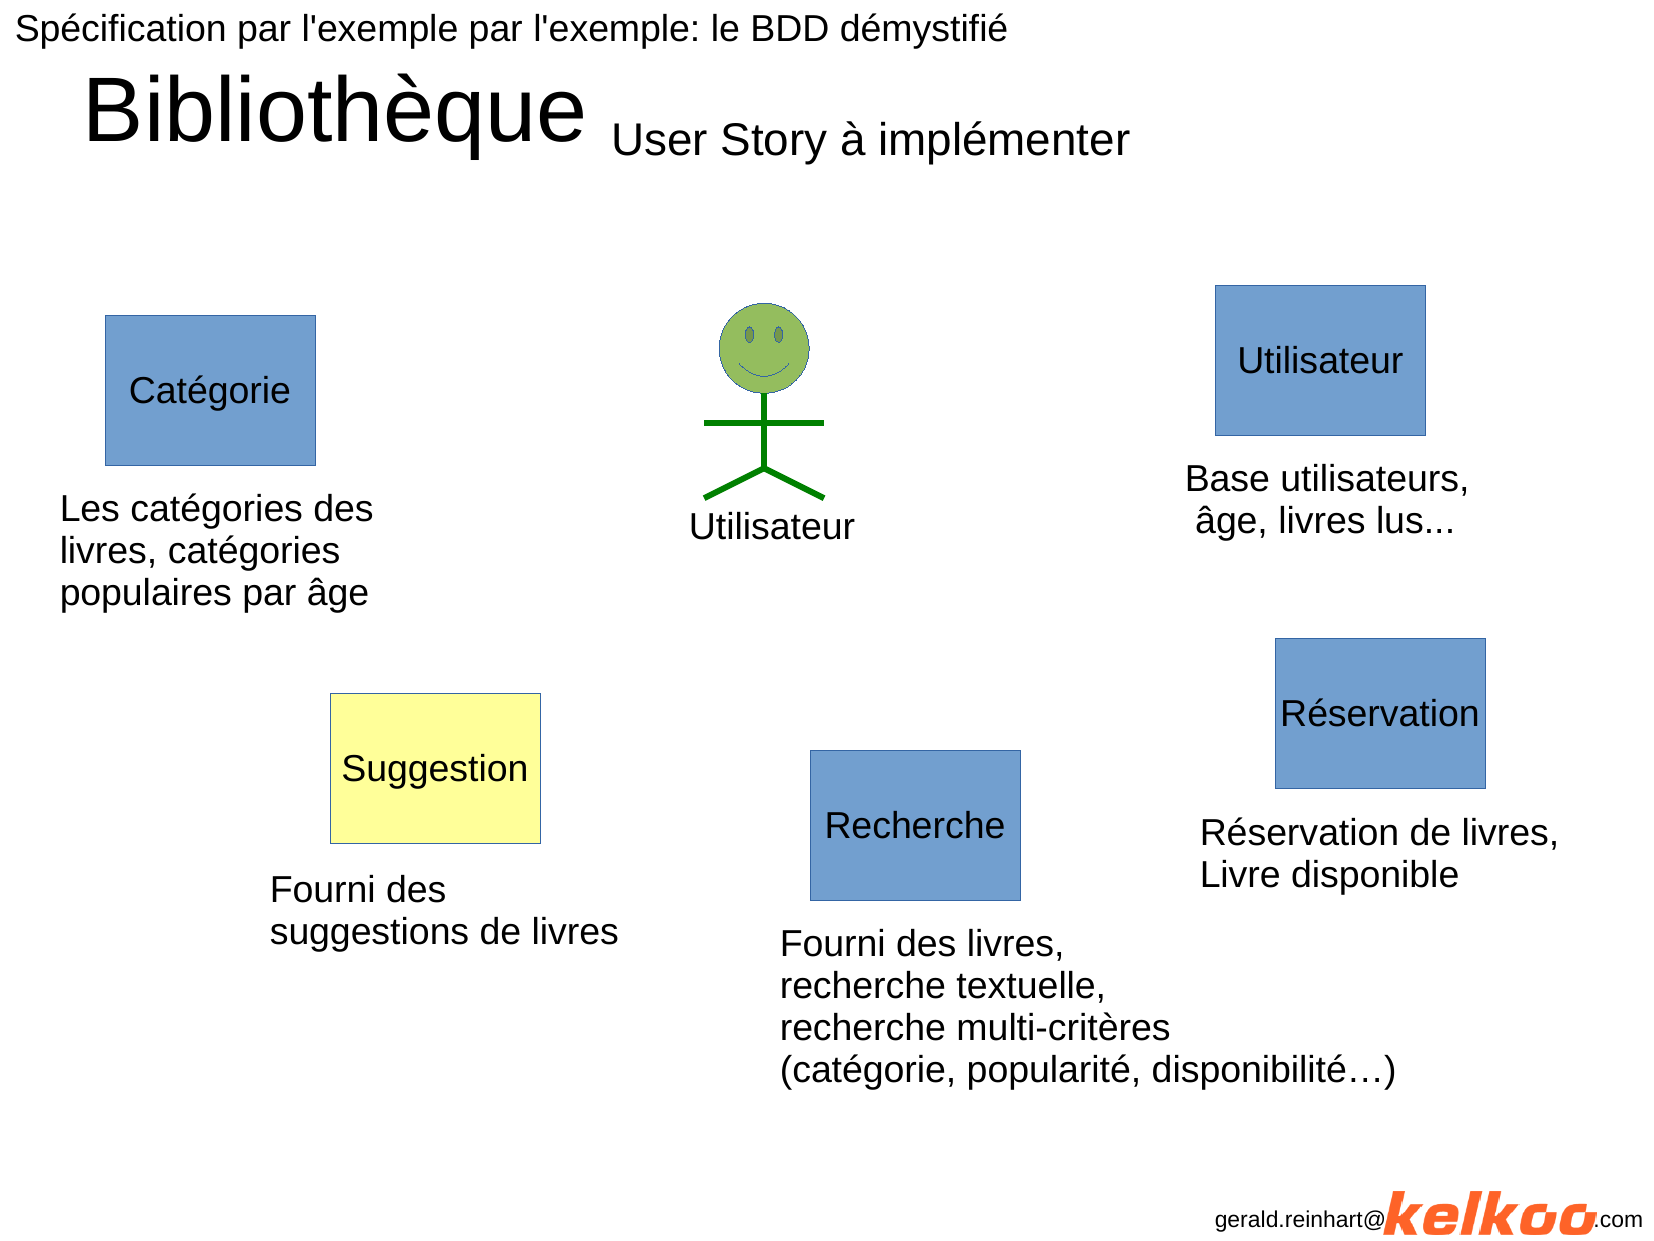

Spécification par l'exemple par l'exemple: le BDD démystifié
Bibliothèque
User Story à implémenter
Utilisateur
Base utilisateurs,
 âge, livres lus...
Utilisateur
Catégorie
Les catégories des livres, catégories populaires par âge
Réservation
Réservation de livres,
Livre disponible
Suggestion
Fourni des suggestions de livres
Recherche
Fourni des livres,
recherche textuelle,
recherche multi-critères
(catégorie, popularité, disponibilité…)
 gerald.reinhart@ .com